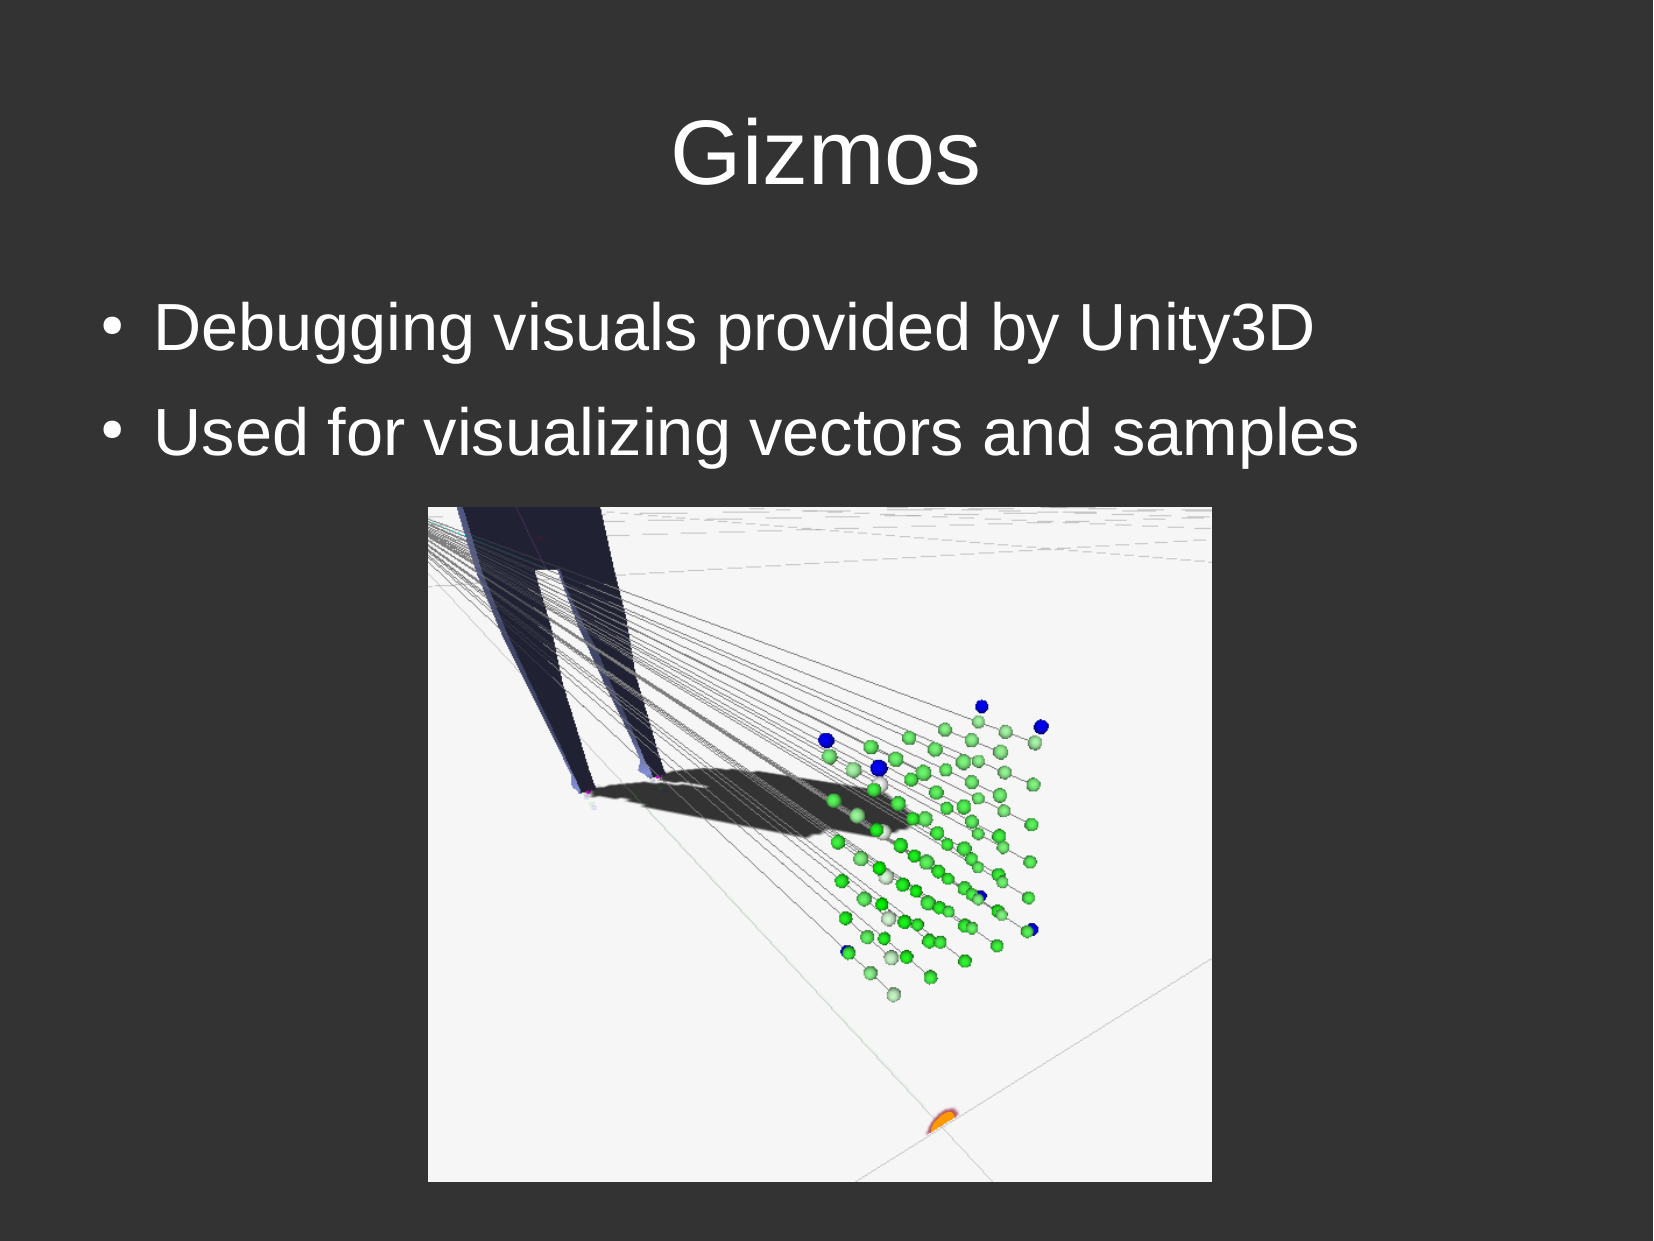

# Gizmos
Debugging visuals provided by Unity3D
Used for visualizing vectors and samples